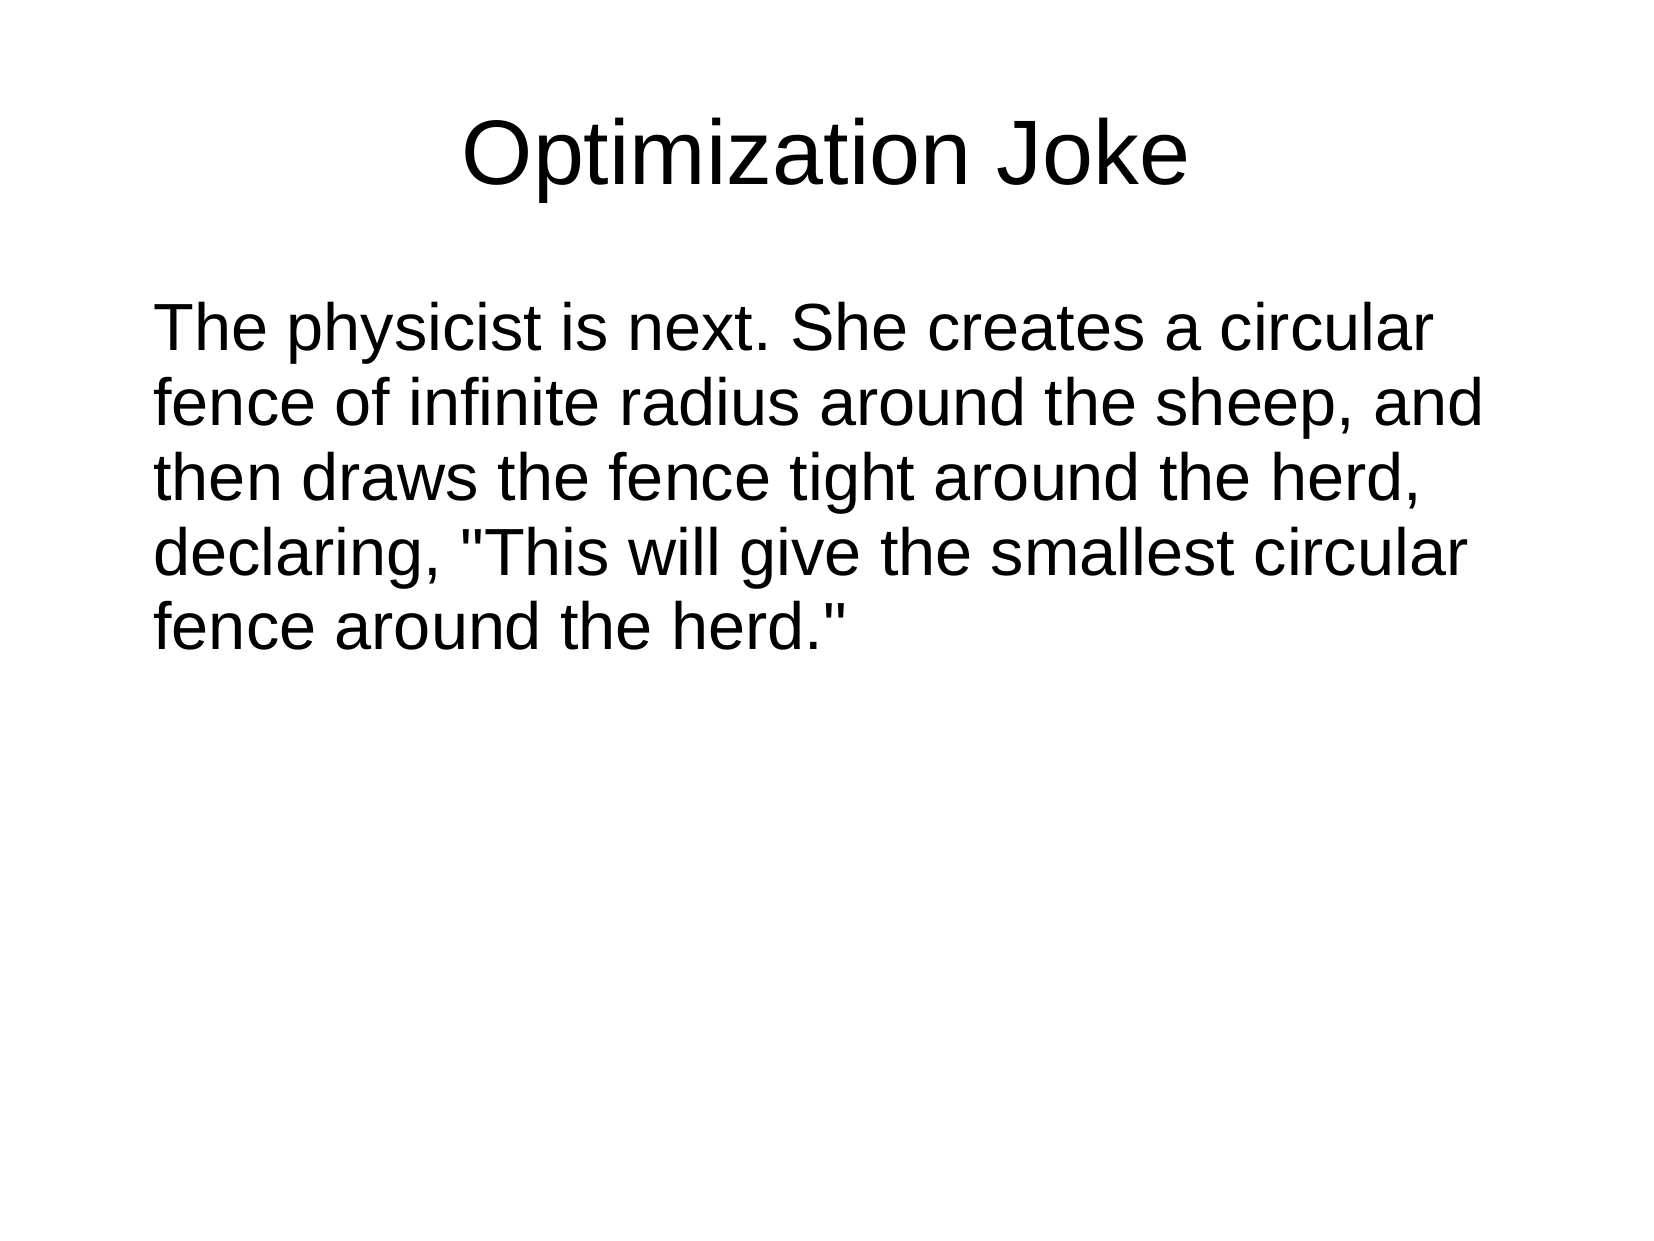

# Optimization Joke
The physicist is next. She creates a circular fence of infinite radius around the sheep, and then draws the fence tight around the herd, declaring, "This will give the smallest circular fence around the herd."